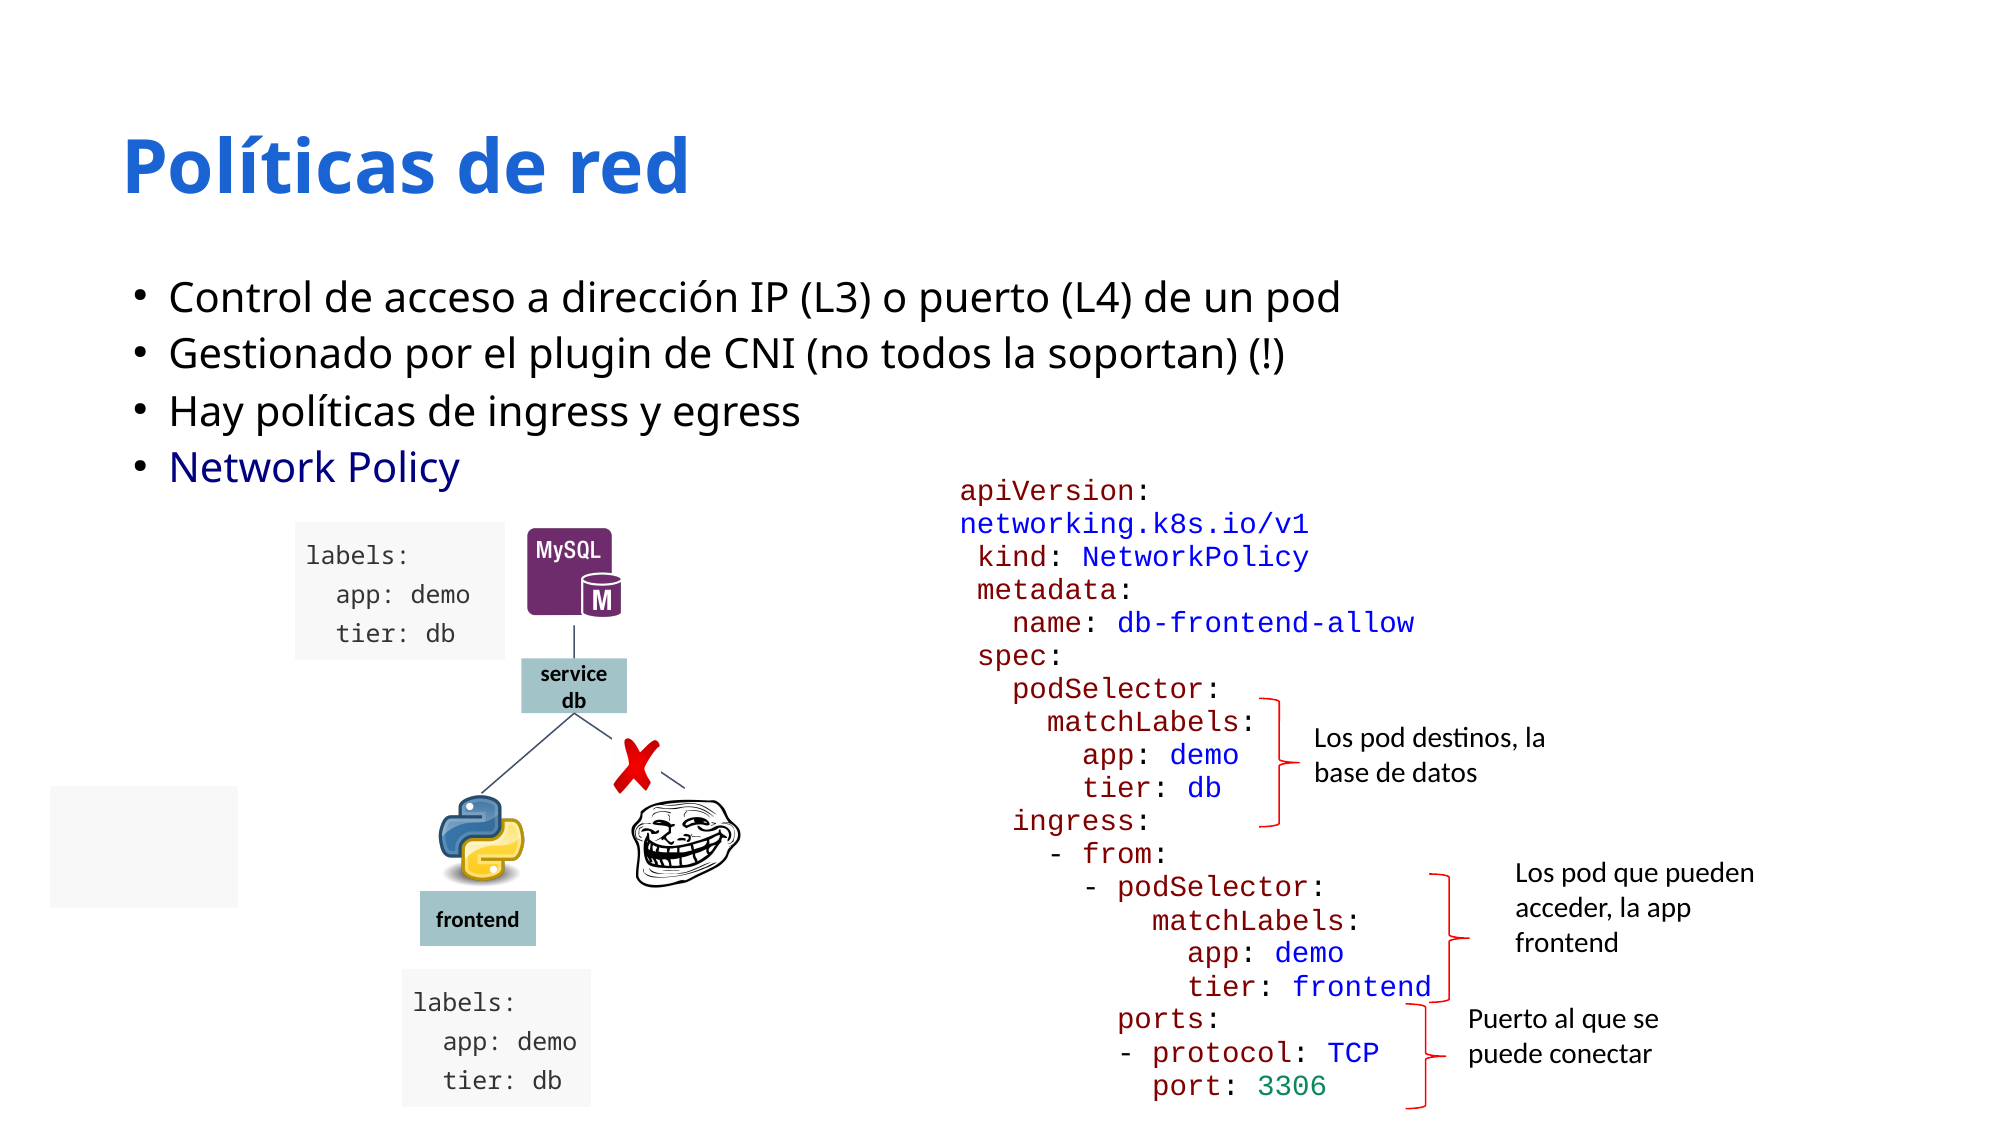

Políticas de red
Control de acceso a dirección IP (L3) o puerto (L4) de un pod
Gestionado por el plugin de CNI (no todos la soportan) (!)
Hay políticas de ingress y egress
Network Policy
apiVersion: networking.k8s.io/v1
 kind: NetworkPolicy
 metadata:
 name: db-frontend-allow
 spec:
 podSelector:
 matchLabels:
 app: demo
 tier: db
 ingress:
 - from:
 - podSelector:
 matchLabels:
 app: demo
 tier: frontend
 ports:
 - protocol: TCP
 port: 3306
| labels: app: demo tier: db |
| --- |
service db
Los pod destinos, la base de datos
| |
| --- |
Los pod que pueden acceder, la app frontend
frontend
| labels: app: demo tier: db |
| --- |
Puerto al que se puede conectar